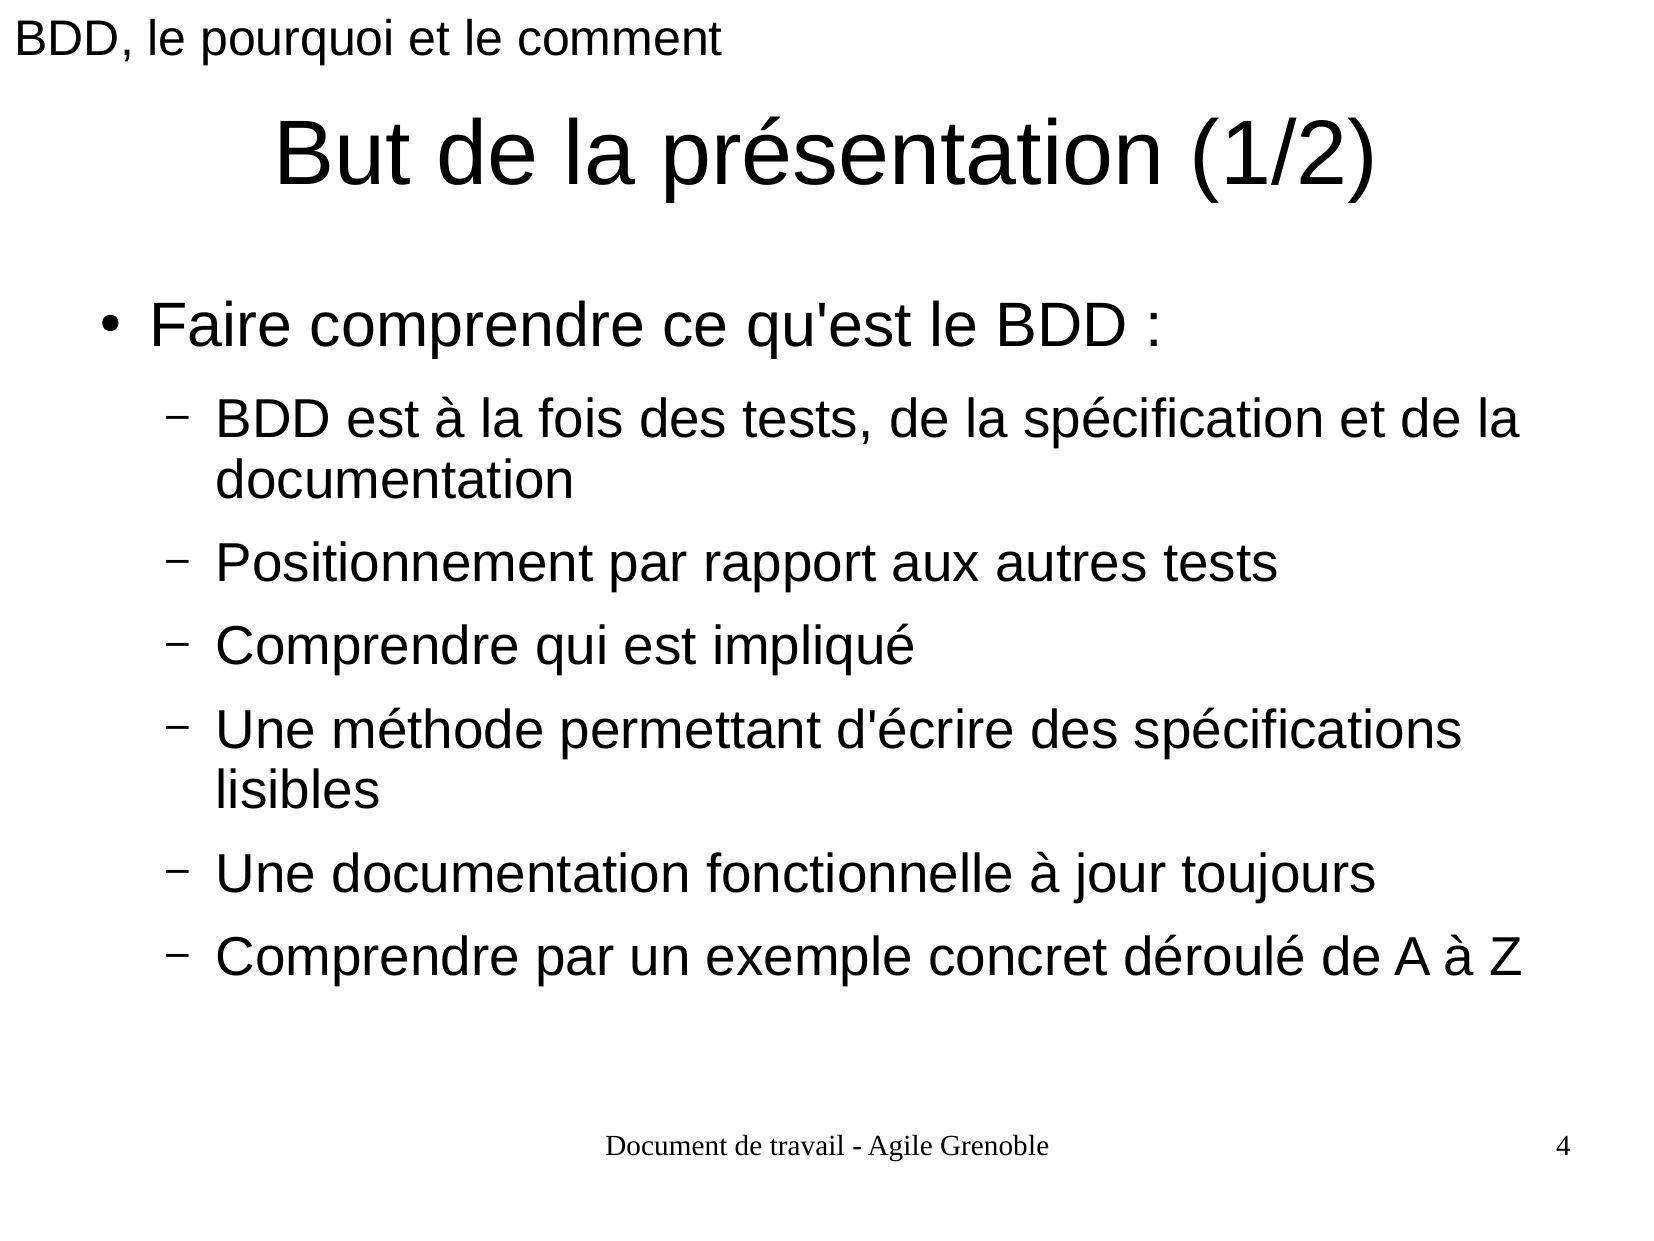

BDD, le pourquoi et le comment
# But de la présentation (1/2)
Faire comprendre ce qu'est le BDD :
BDD est à la fois des tests, de la spécification et de la documentation
Positionnement par rapport aux autres tests
Comprendre qui est impliqué
Une méthode permettant d'écrire des spécifications lisibles
Une documentation fonctionnelle à jour toujours
Comprendre par un exemple concret déroulé de A à Z
Document de travail - Agile Grenoble
4